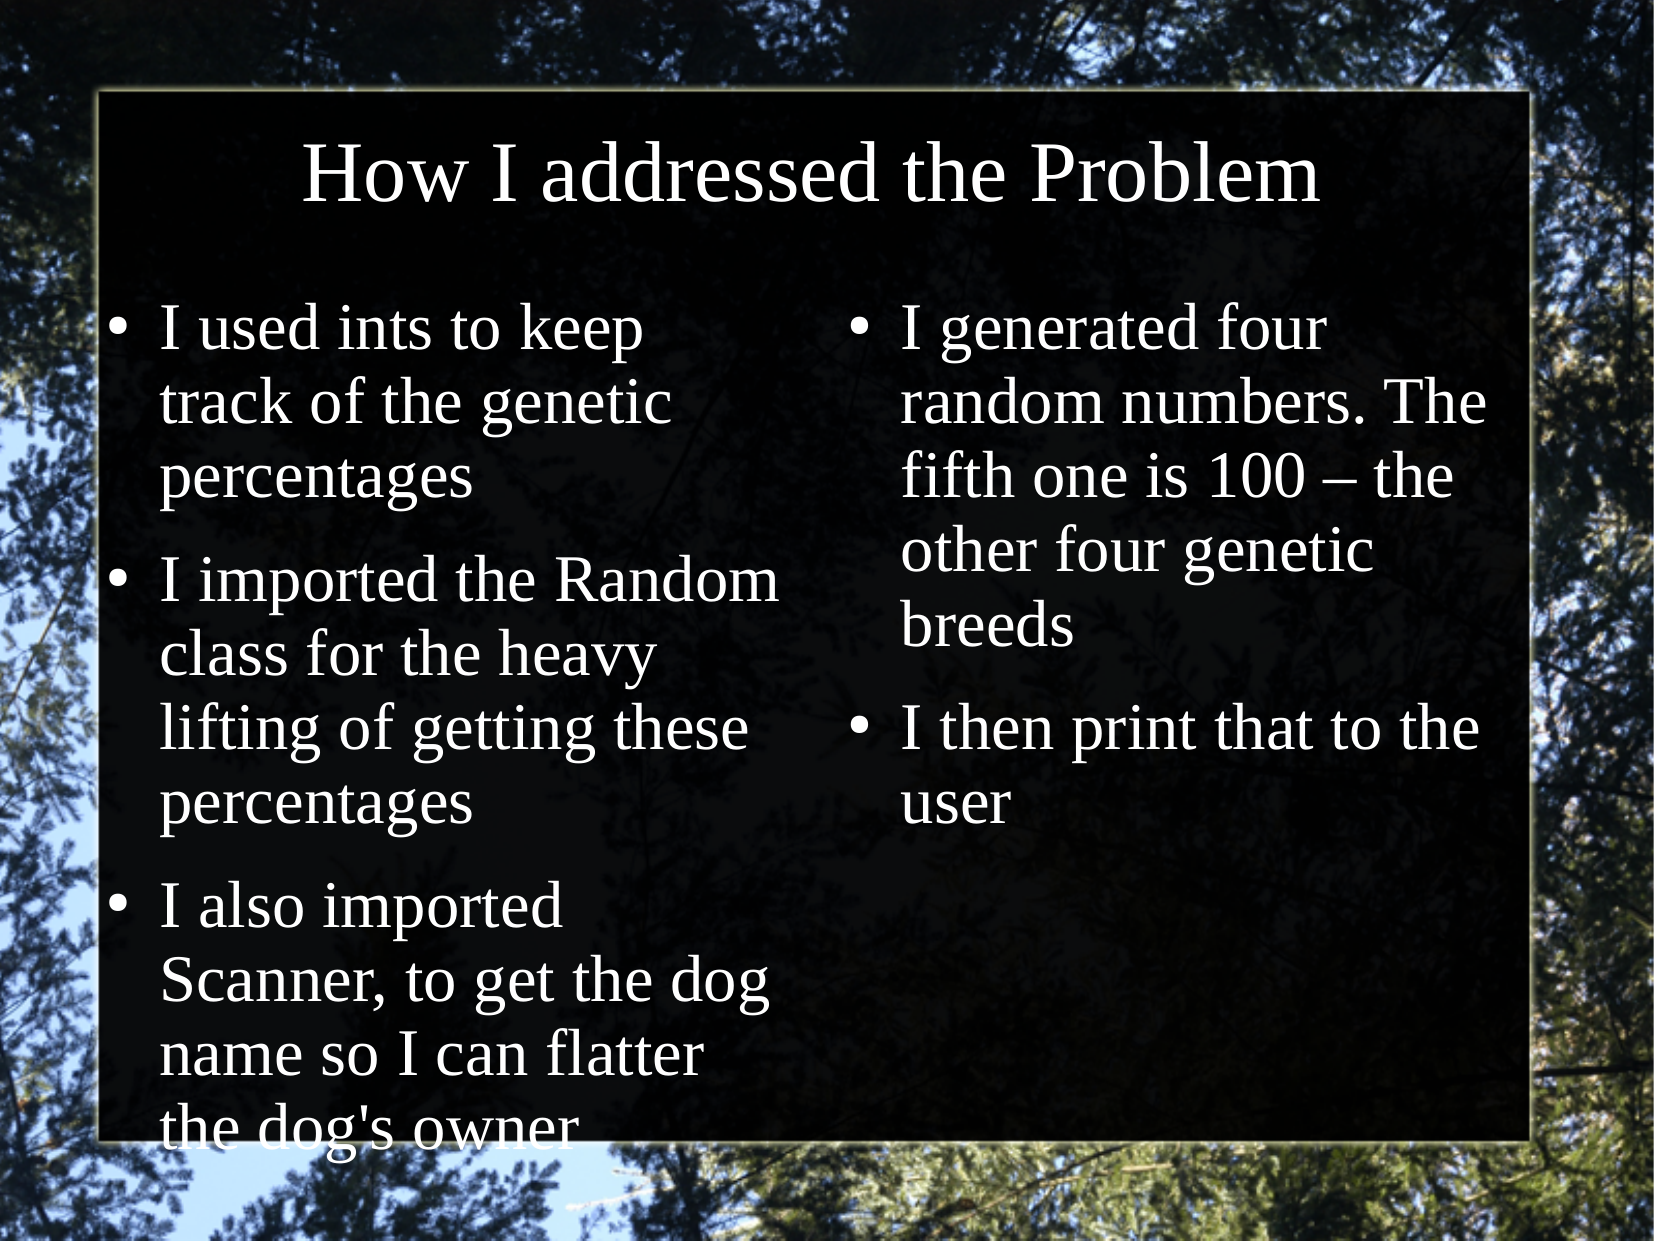

# How I addressed the Problem
I used ints to keep track of the genetic percentages
I imported the Random class for the heavy lifting of getting these percentages
I also imported Scanner, to get the dog name so I can flatter the dog's owner
I generated four random numbers. The fifth one is 100 – the other four genetic breeds
I then print that to the user